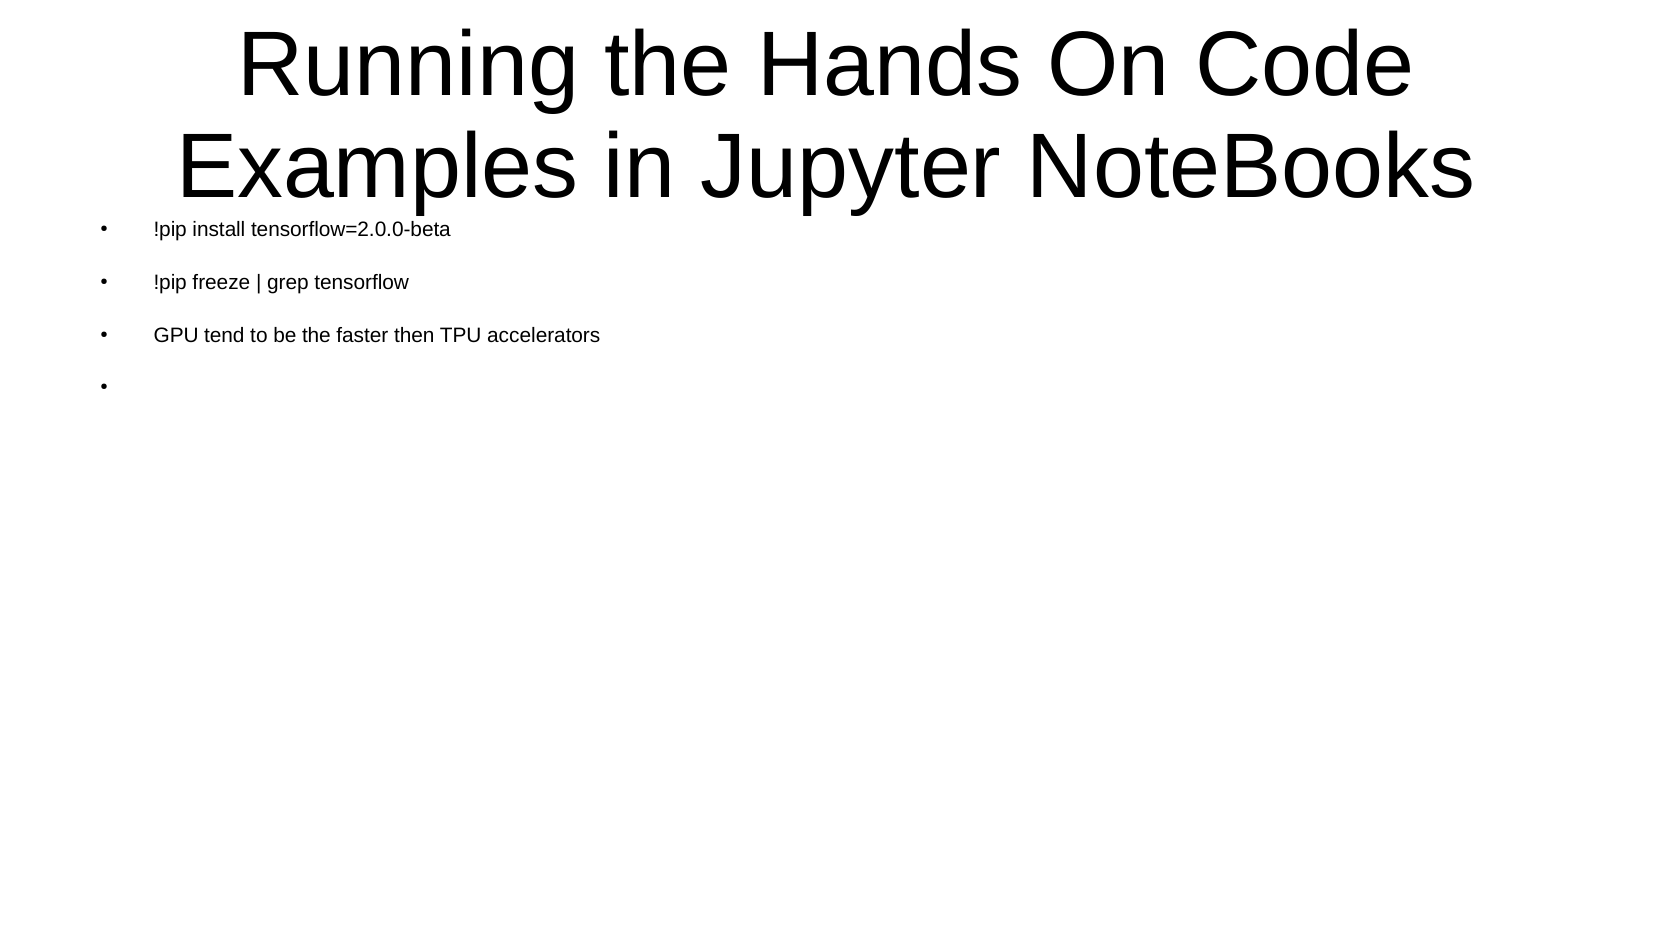

# Running the Hands On Code Examples in Jupyter NoteBooks
!pip install tensorflow=2.0.0-beta
!pip freeze | grep tensorflow
GPU tend to be the faster then TPU accelerators